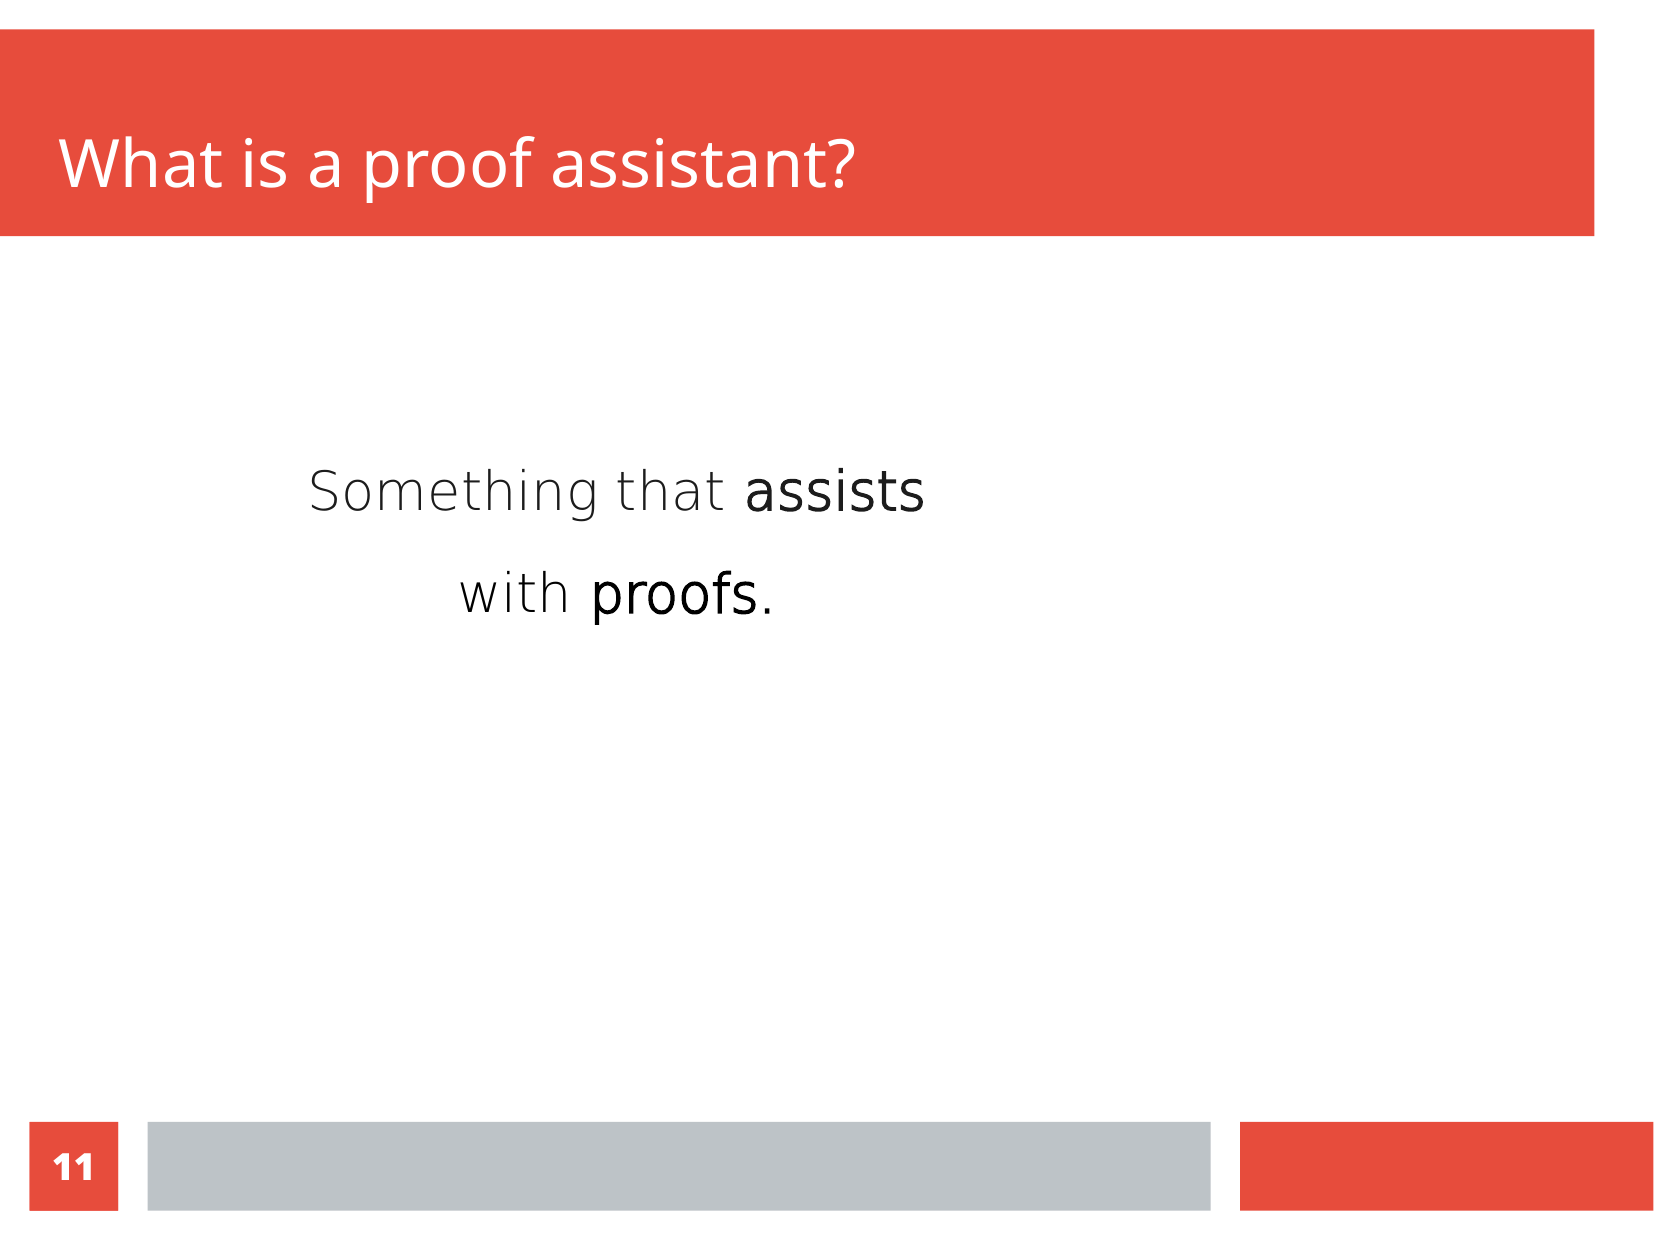

# What is a proof assistant?
Something that assists
 with proofs.
11